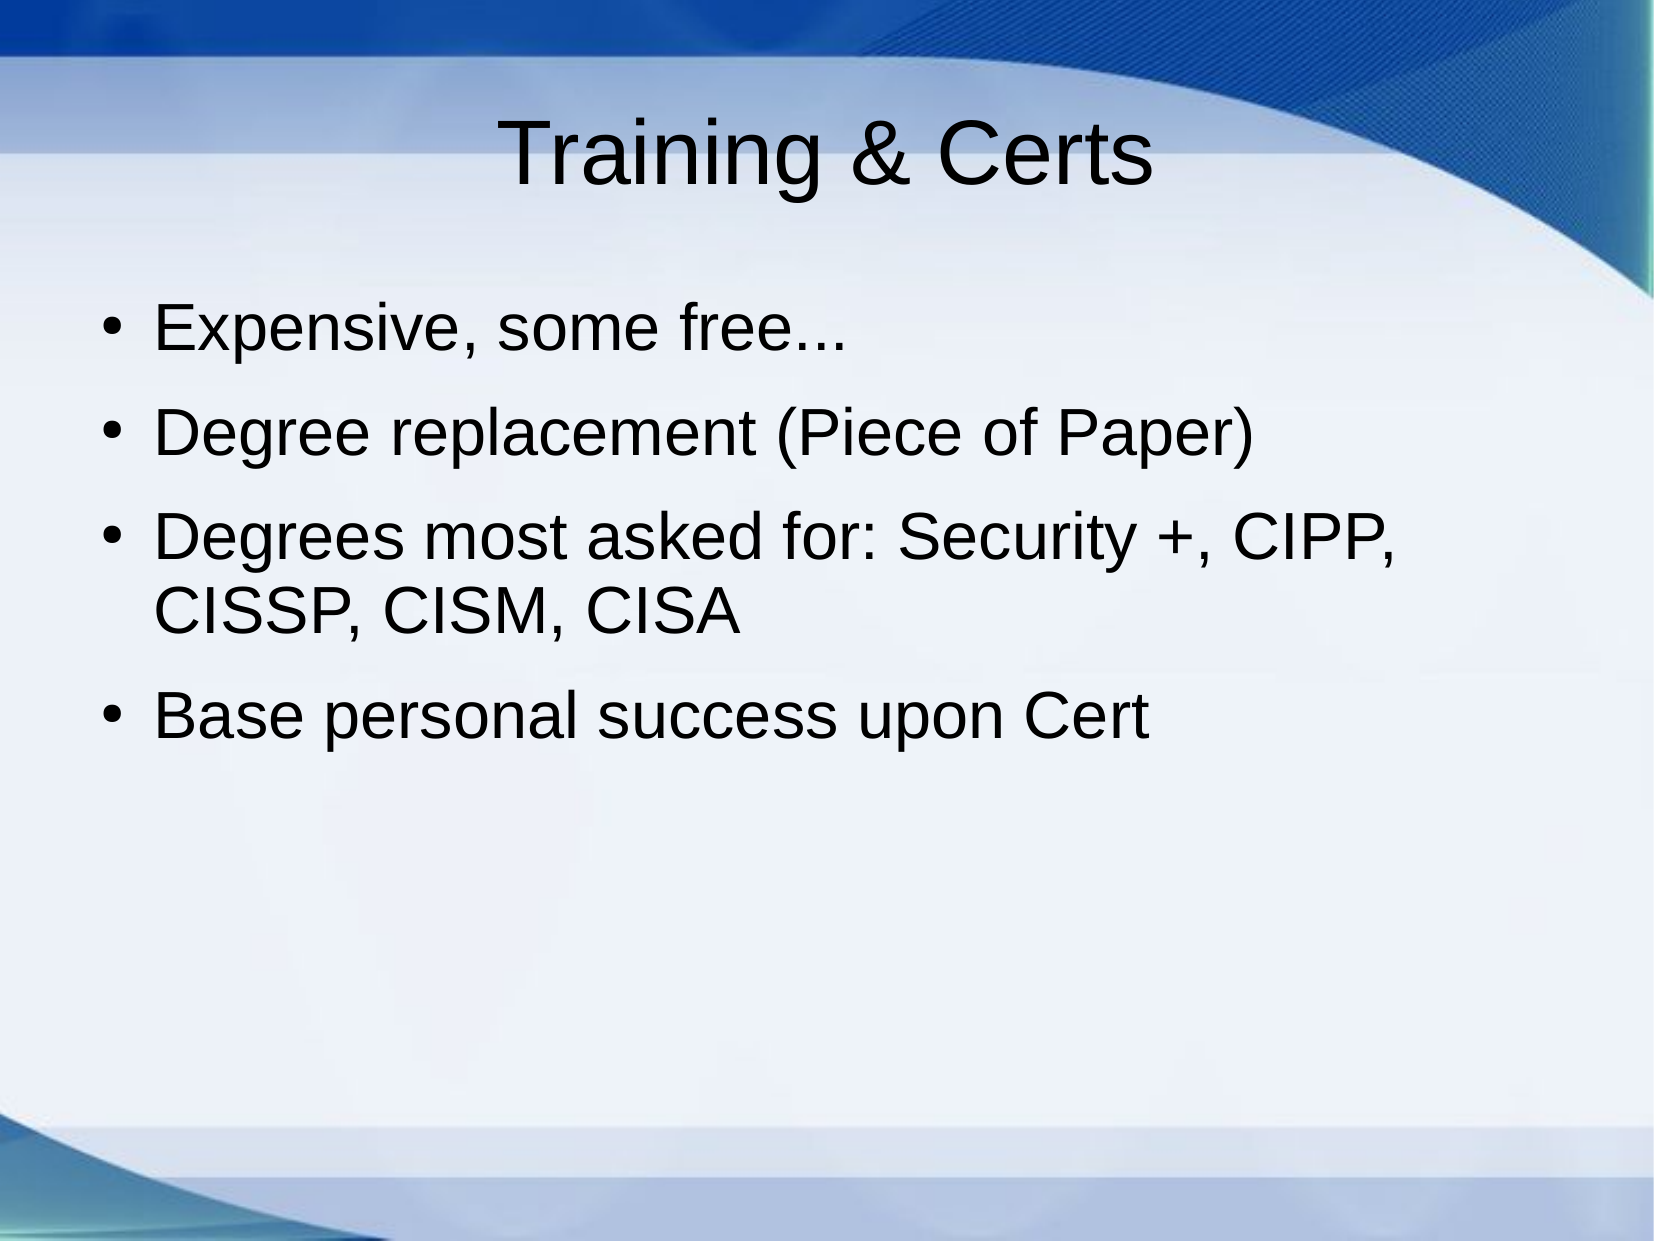

# Training & Certs
Expensive, some free...
Degree replacement (Piece of Paper)
Degrees most asked for: Security +, CIPP, CISSP, CISM, CISA
Base personal success upon Cert